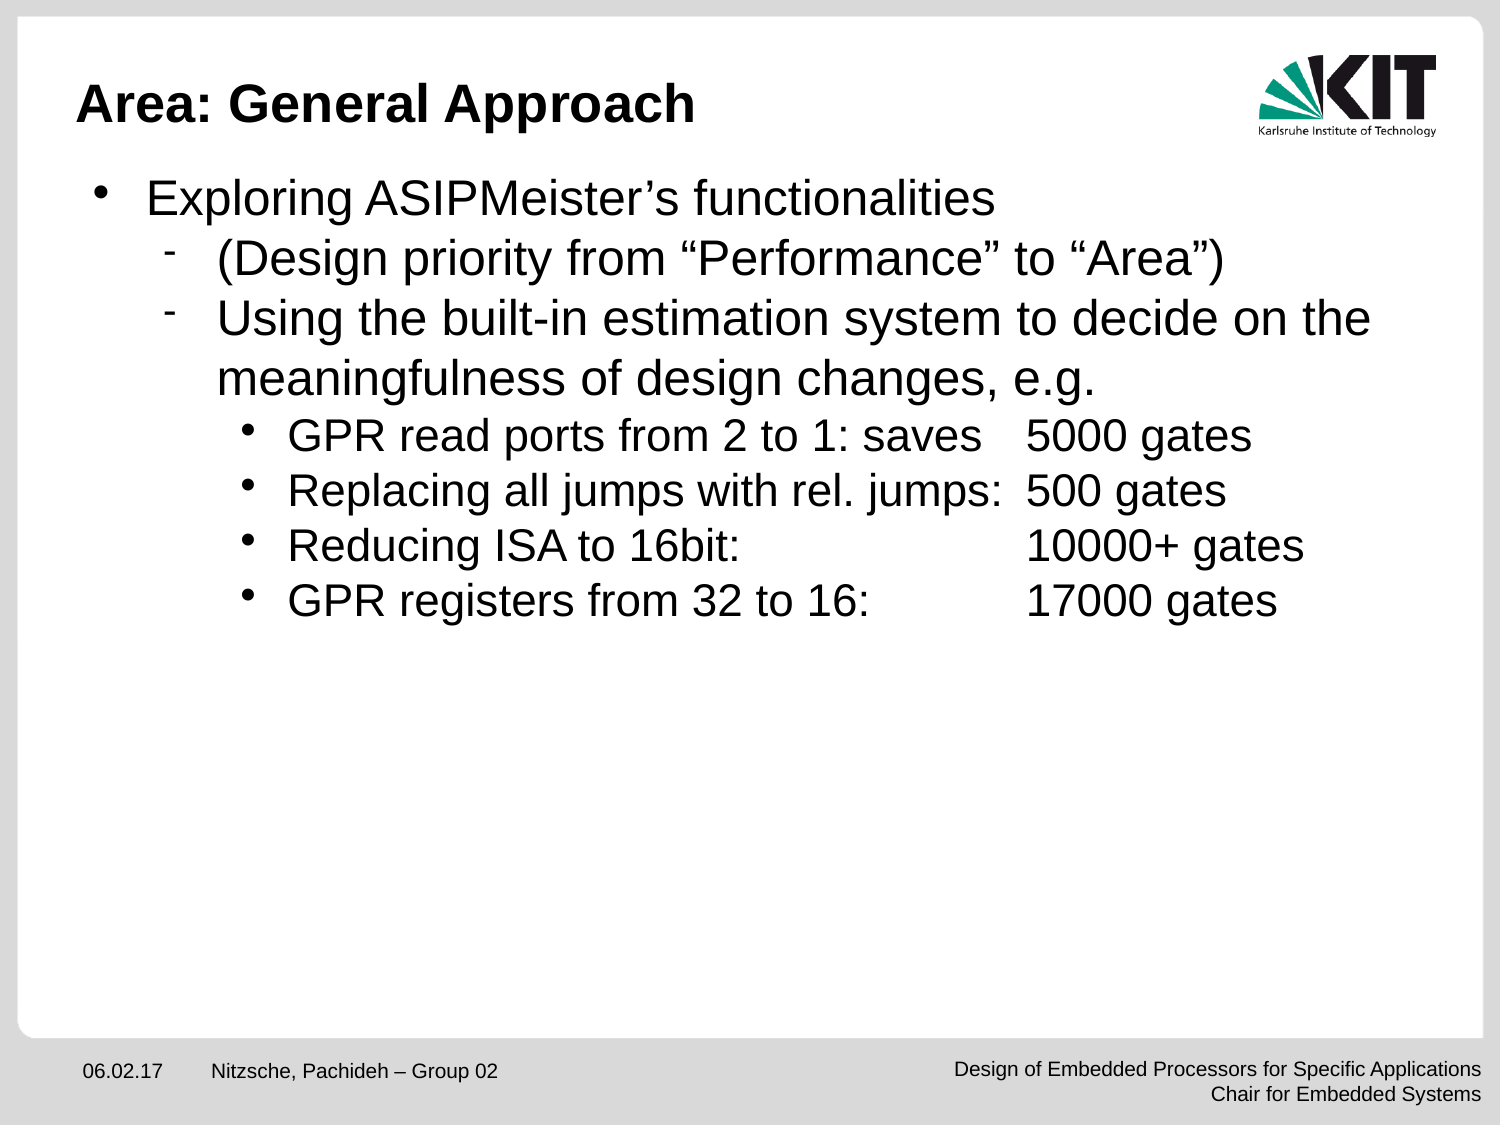

Area: General Approach
Exploring ASIPMeister’s functionalities
(Design priority from “Performance” to “Area”)
Using the built-in estimation system to decide on the meaningfulness of design changes, e.g.
GPR read ports from 2 to 1: saves 	5000 gates
Replacing all jumps with rel. jumps: 	500 gates
Reducing ISA to 16bit: 				10000+ gates
GPR registers from 32 to 16: 		17000 gates
Nitzsche, Pachideh – Group 02